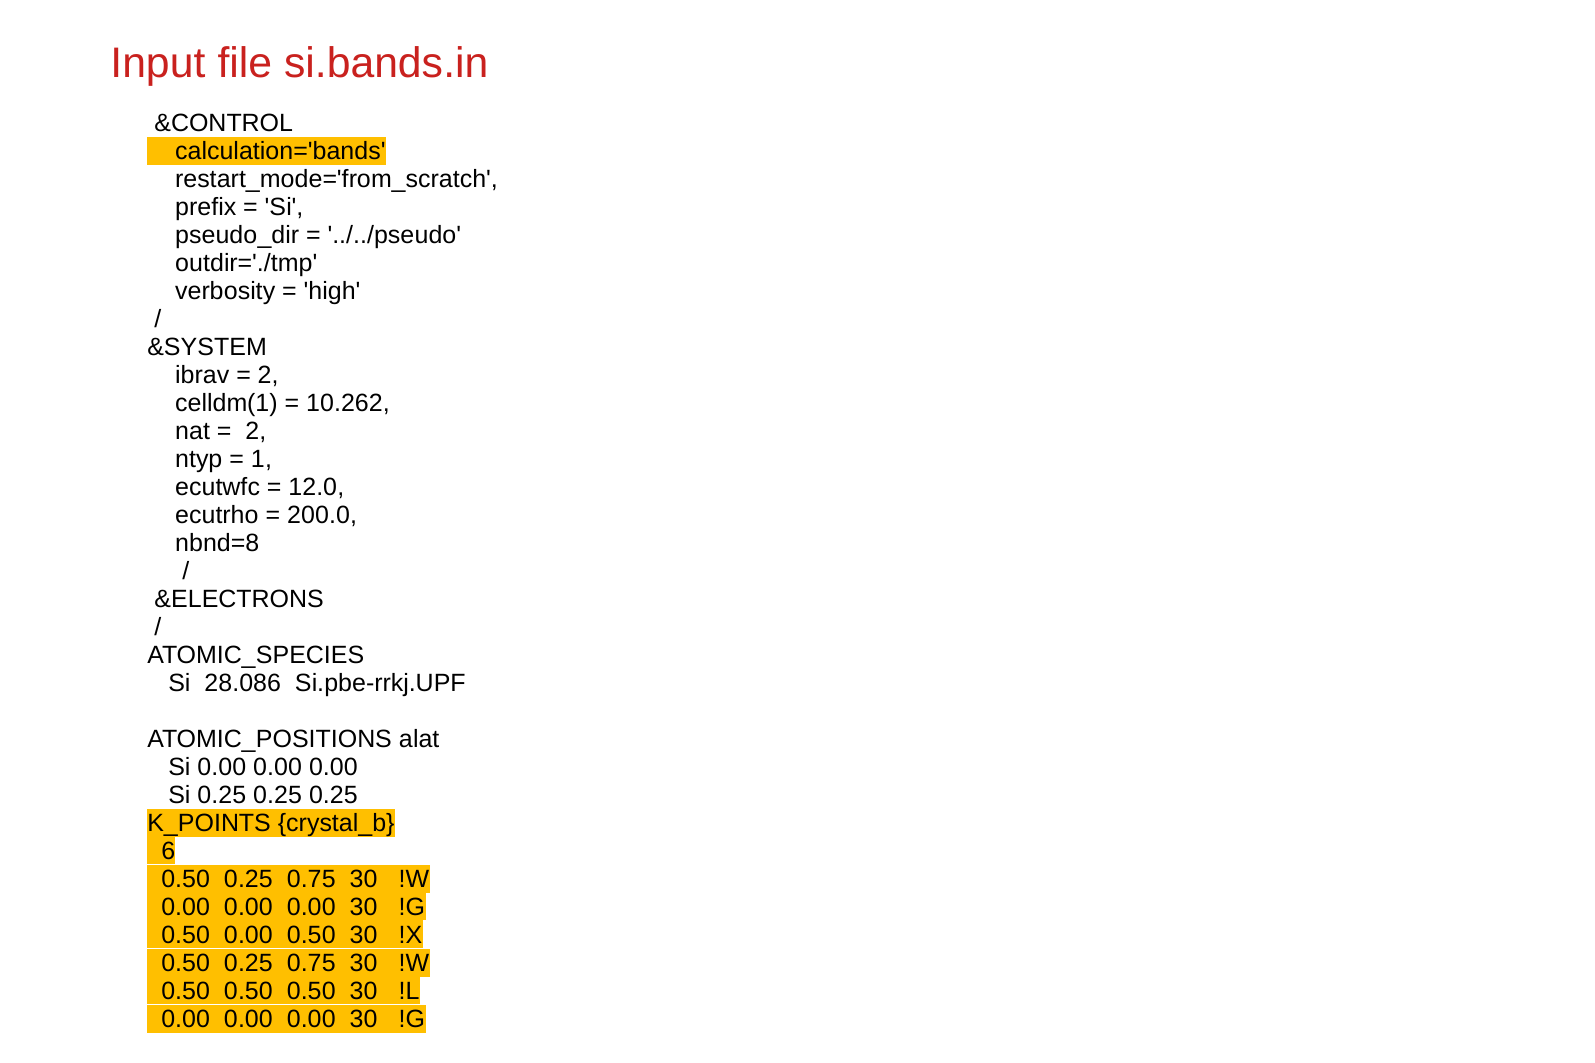

Input file si.bands.in
 &CONTROL
 calculation='bands'
 restart_mode='from_scratch',
 prefix = 'Si',
 pseudo_dir = '../../pseudo'
 outdir='./tmp'
 verbosity = 'high'
 /
&SYSTEM
 ibrav = 2,
 celldm(1) = 10.262,
 nat = 2,
 ntyp = 1,
 ecutwfc = 12.0,
 ecutrho = 200.0,
 nbnd=8
 /
 &ELECTRONS
 /
ATOMIC_SPECIES
 Si 28.086 Si.pbe-rrkj.UPF
ATOMIC_POSITIONS alat
 Si 0.00 0.00 0.00
 Si 0.25 0.25 0.25
K_POINTS {crystal_b}
 6
 0.50 0.25 0.75 30 !W
 0.00 0.00 0.00 30 !G
 0.50 0.00 0.50 30 !X
 0.50 0.25 0.75 30 !W
 0.50 0.50 0.50 30 !L
 0.00 0.00 0.00 30 !G